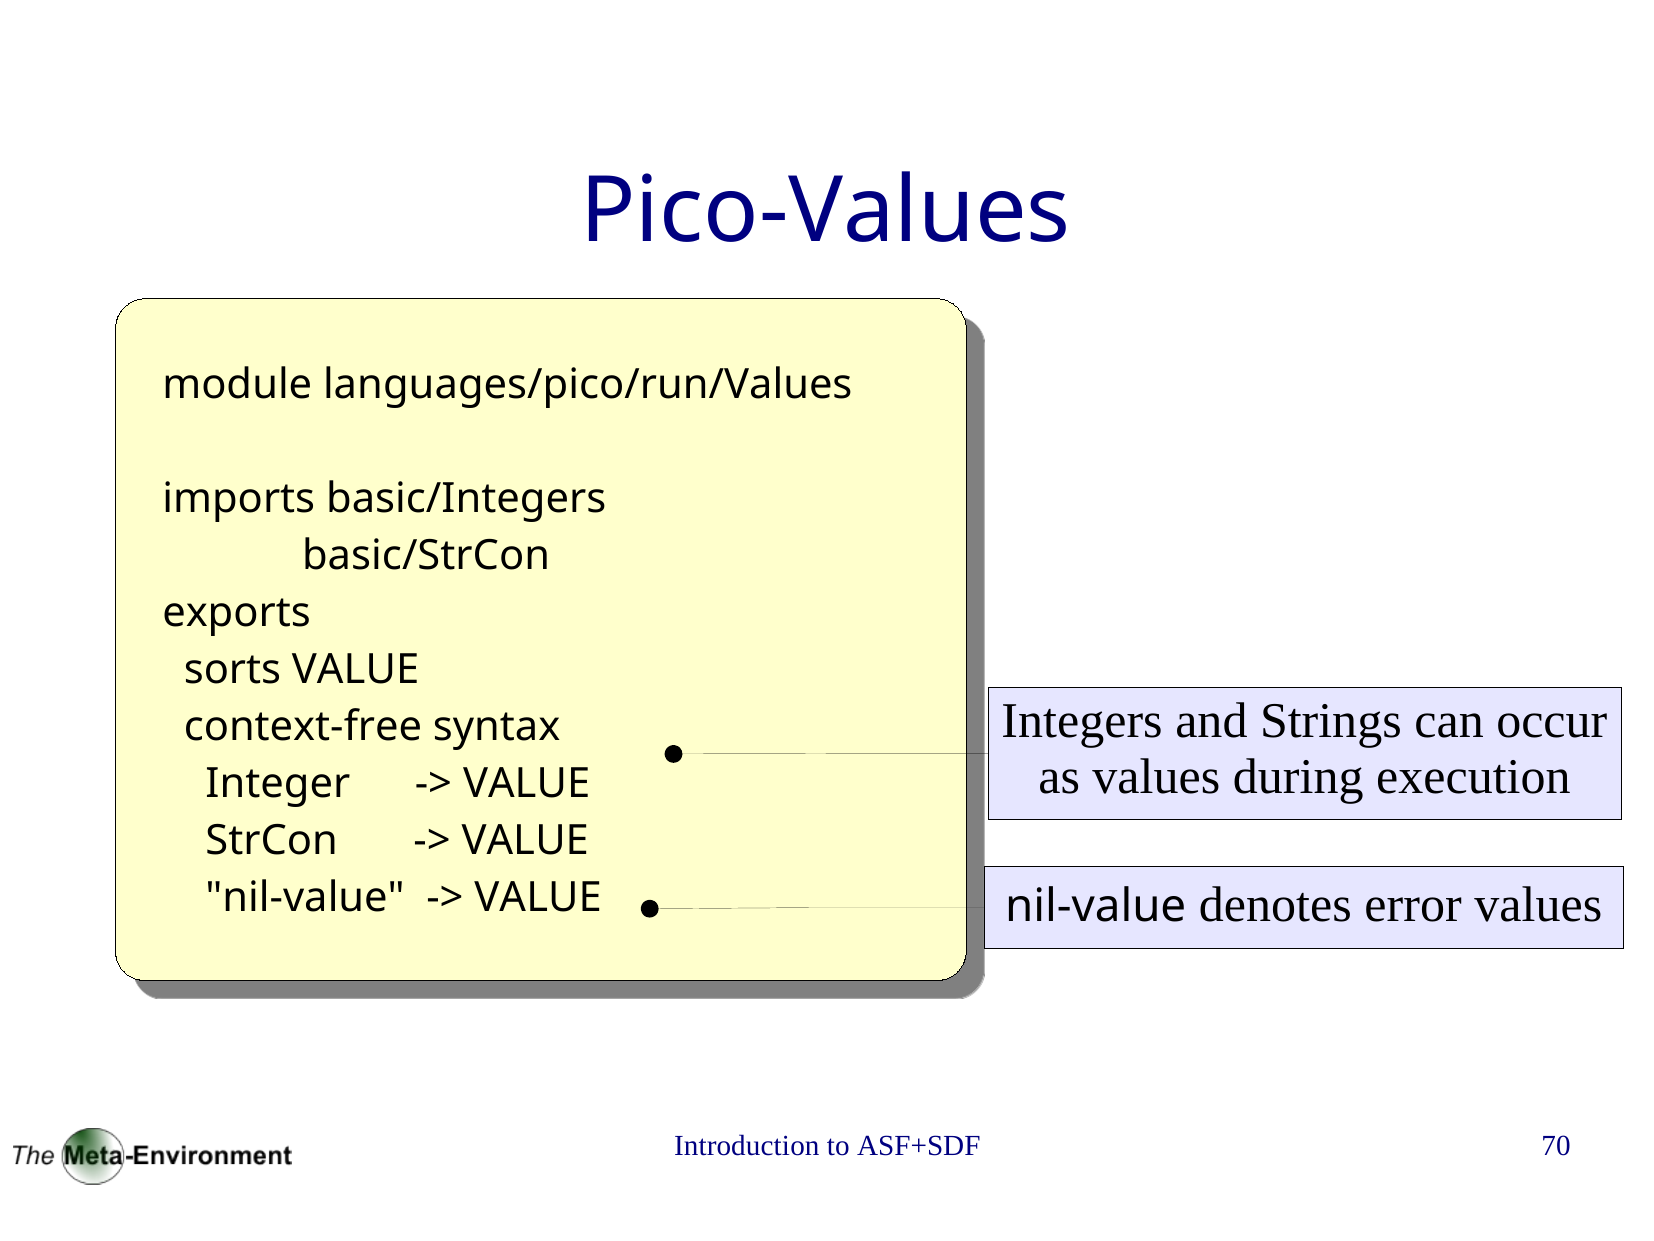

# Pico-Values
module languages/pico/run/Values
imports basic/Integers
 basic/StrCon
exports
 sorts VALUE
 context-free syntax
 Integer -> VALUE
 StrCon -> VALUE
 "nil-value" -> VALUE
70